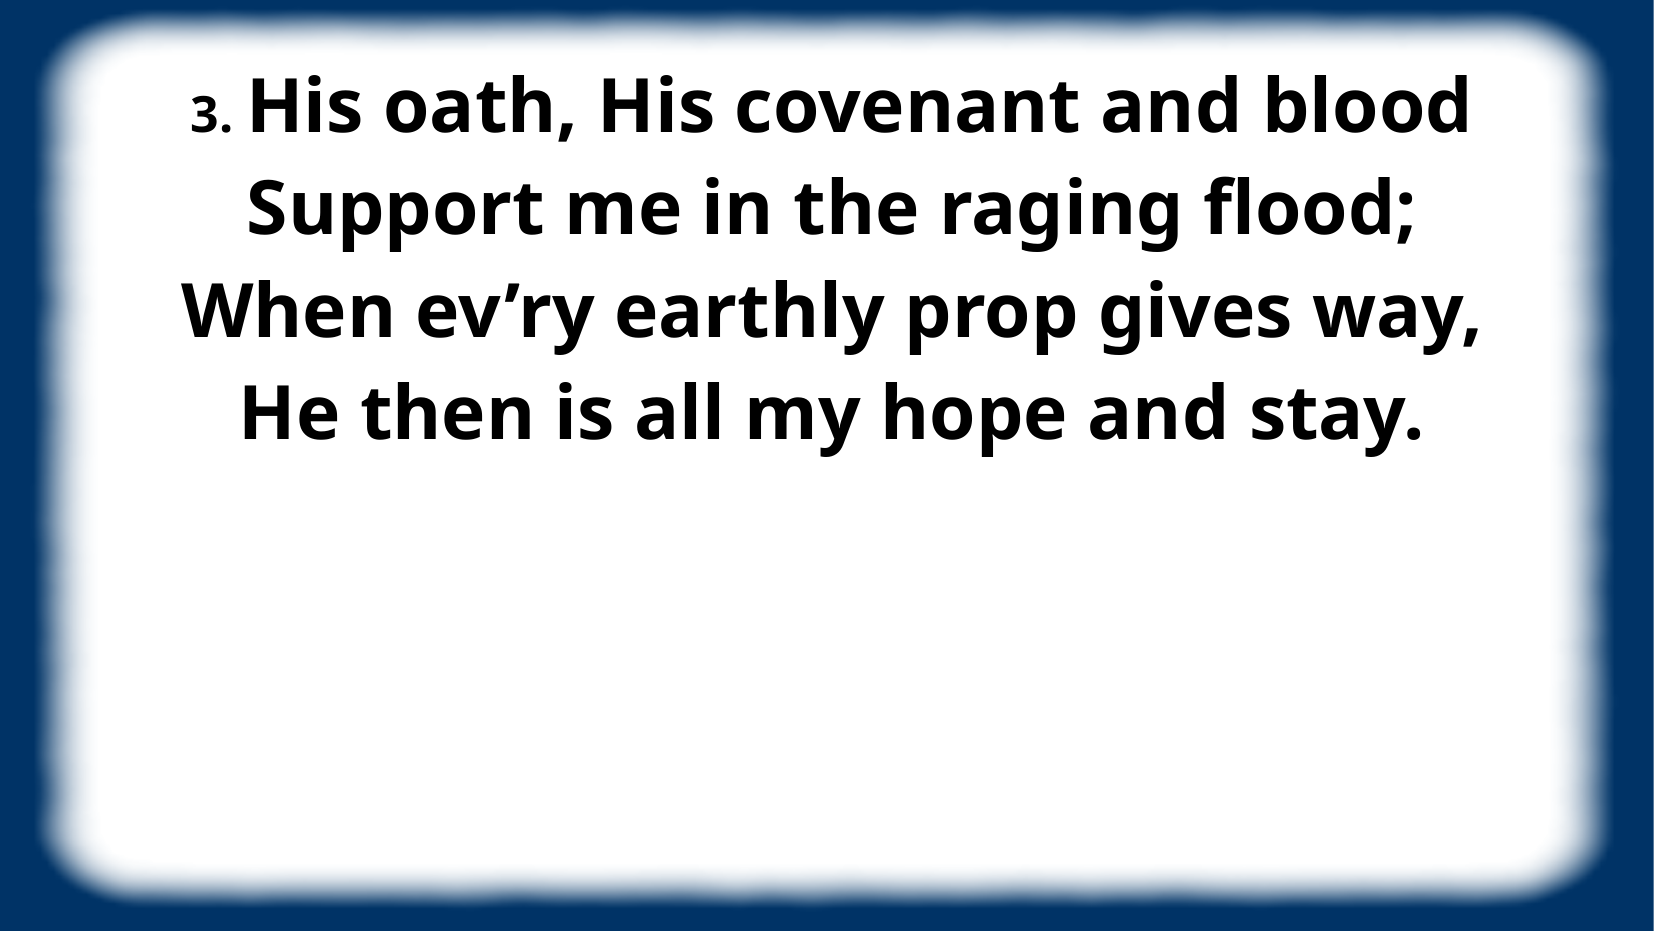

3. His oath, His covenant and blood
Support me in the raging flood;
When ev’ry earthly prop gives way,
He then is all my hope and stay.